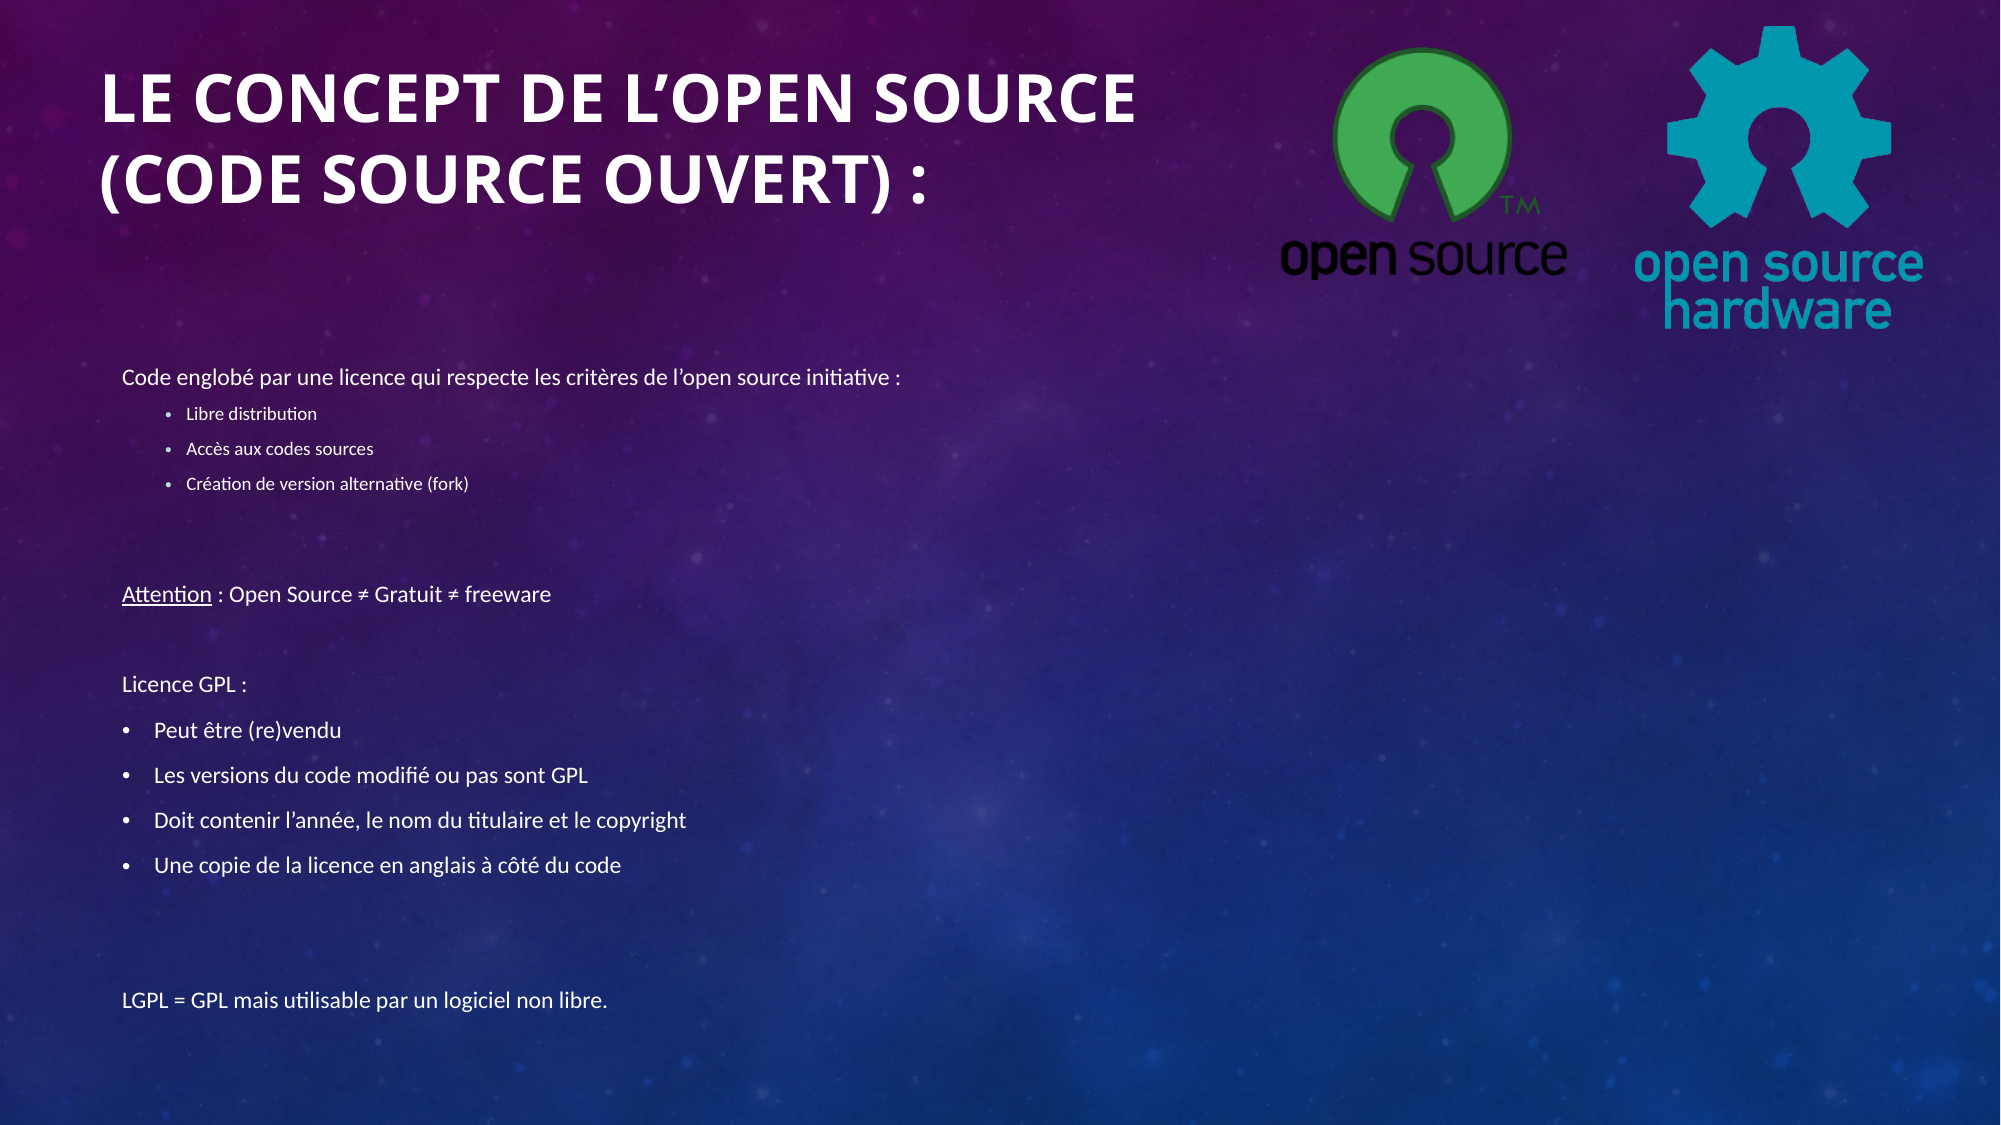

Le concept de l’open source
(code source ouvert) :
# Code englobé par une licence qui respecte les critères de l’open source initiative :
Libre distribution
Accès aux codes sources
Création de version alternative (fork)
Attention : Open Source ≠ Gratuit ≠ freeware
Licence GPL :
Peut être (re)vendu
Les versions du code modifié ou pas sont GPL
Doit contenir l’année, le nom du titulaire et le copyright
Une copie de la licence en anglais à côté du code
LGPL = GPL mais utilisable par un logiciel non libre.